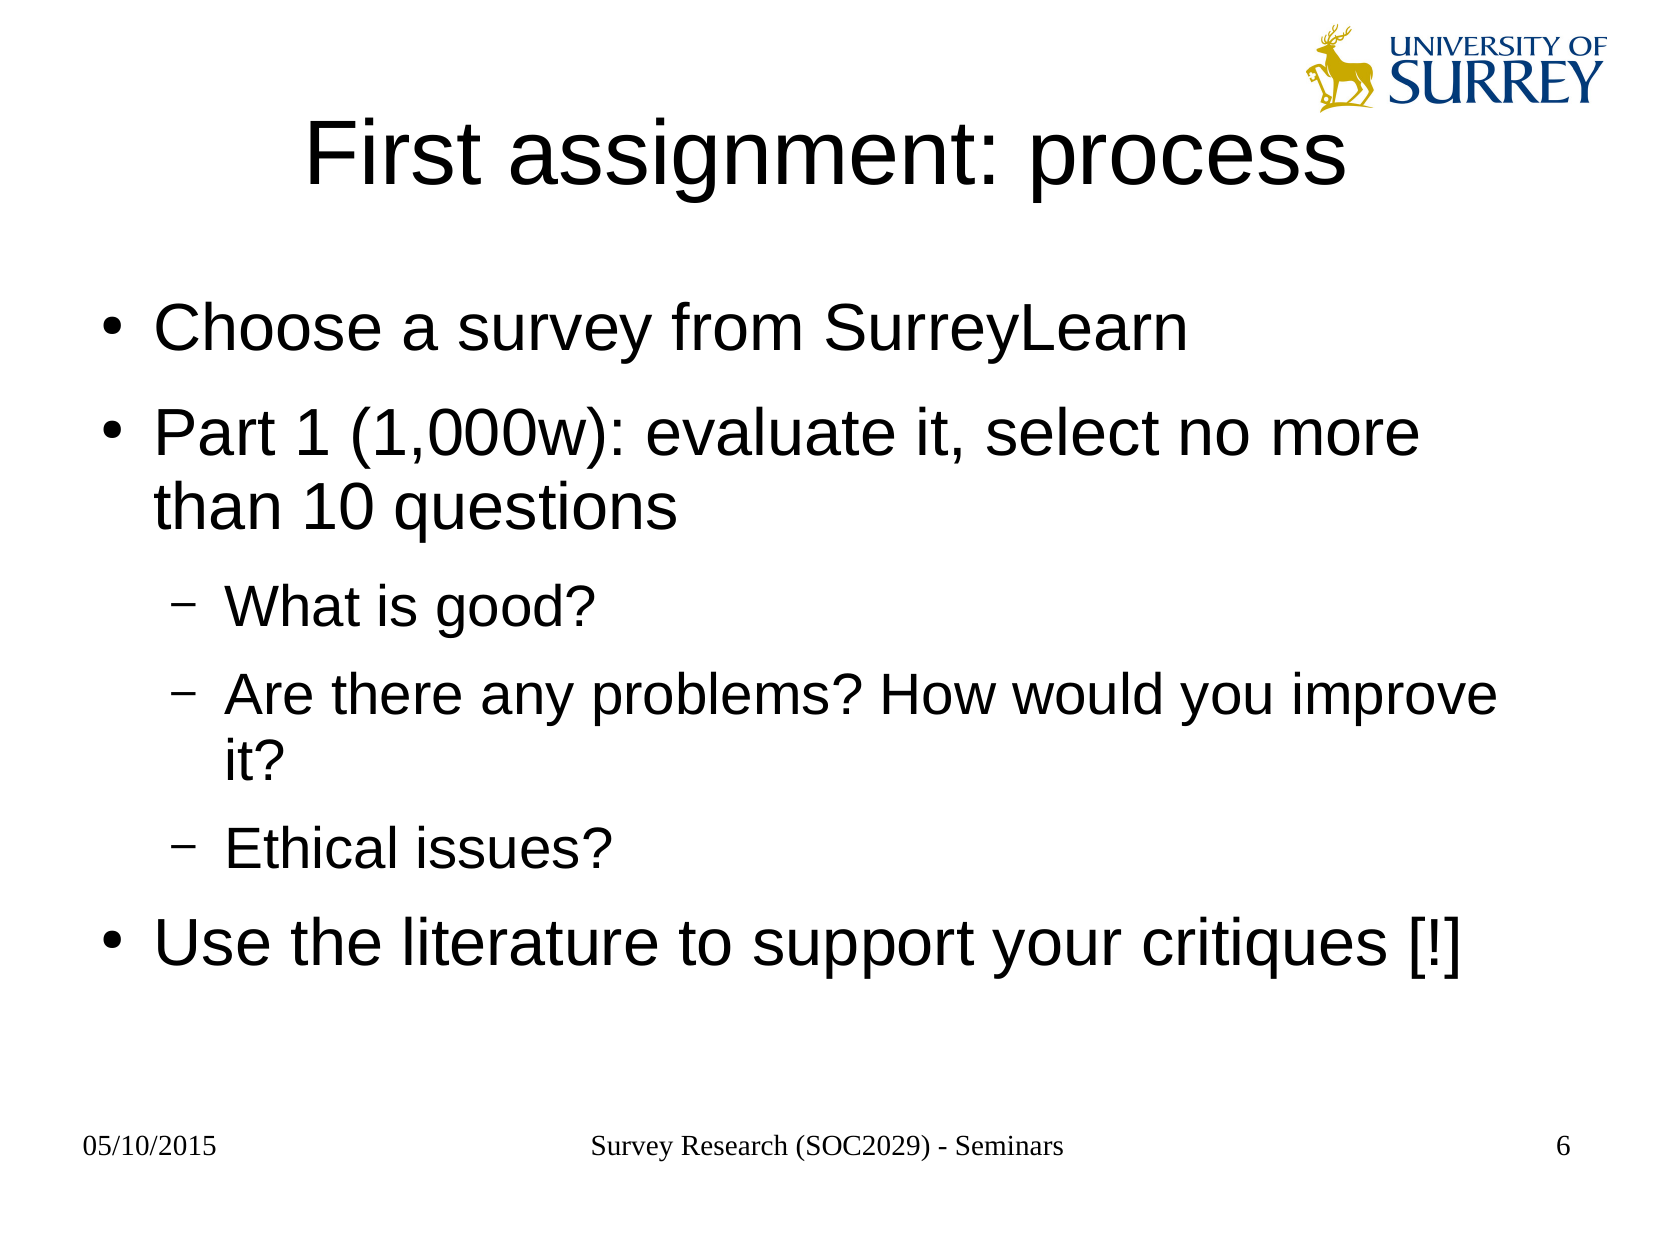

# First assignment: process
Choose a survey from SurreyLearn
Part 1 (1,000w): evaluate it, select no more than 10 questions
What is good?
Are there any problems? How would you improve it?
Ethical issues?
Use the literature to support your critiques [!]
05/10/2015
6